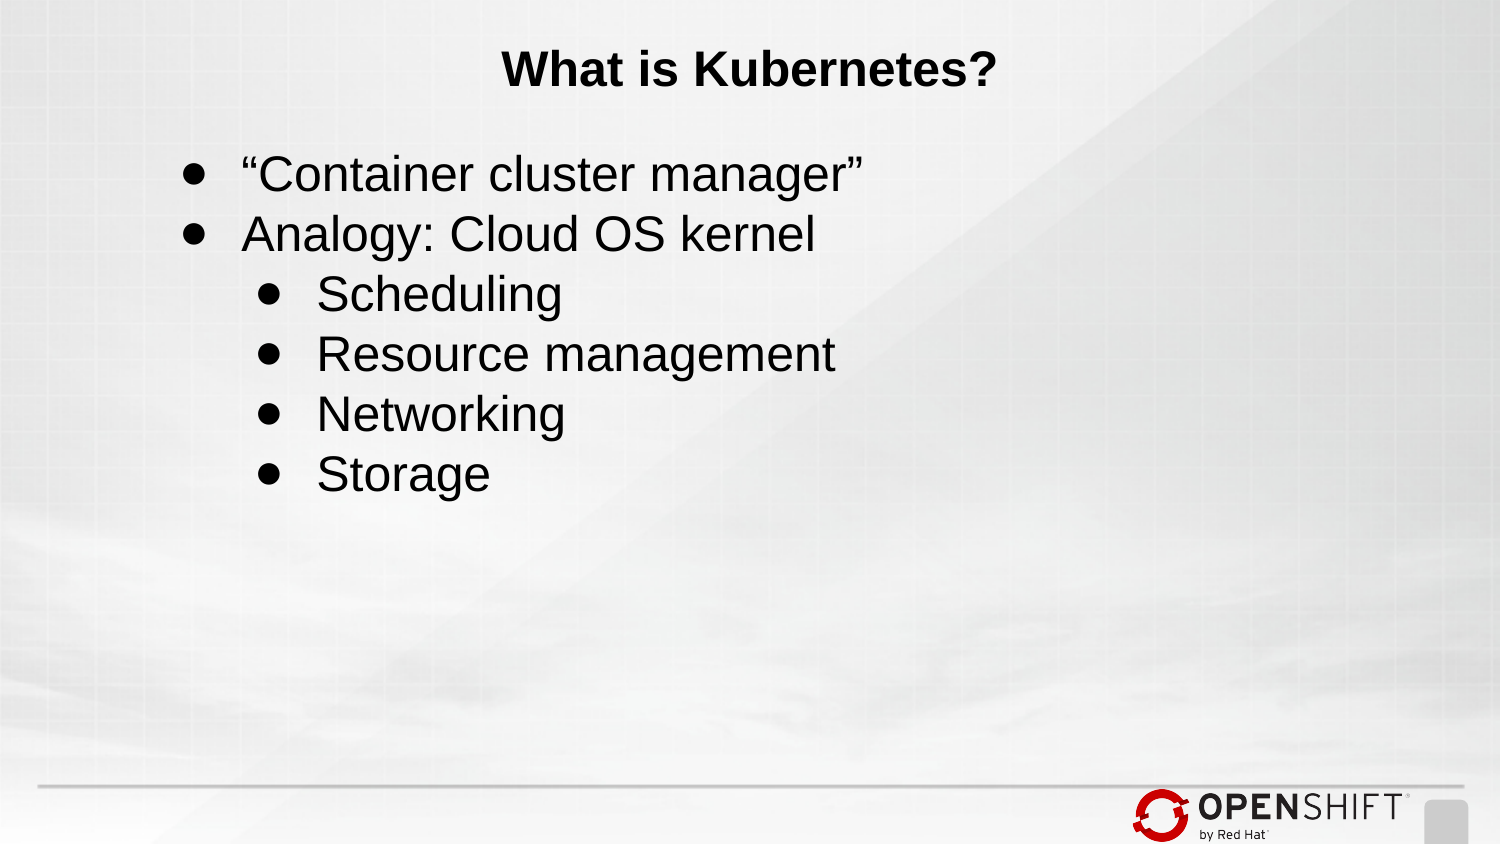

# What is Kubernetes?
“Container cluster manager”
Analogy: Cloud OS kernel
Scheduling
Resource management
Networking
Storage